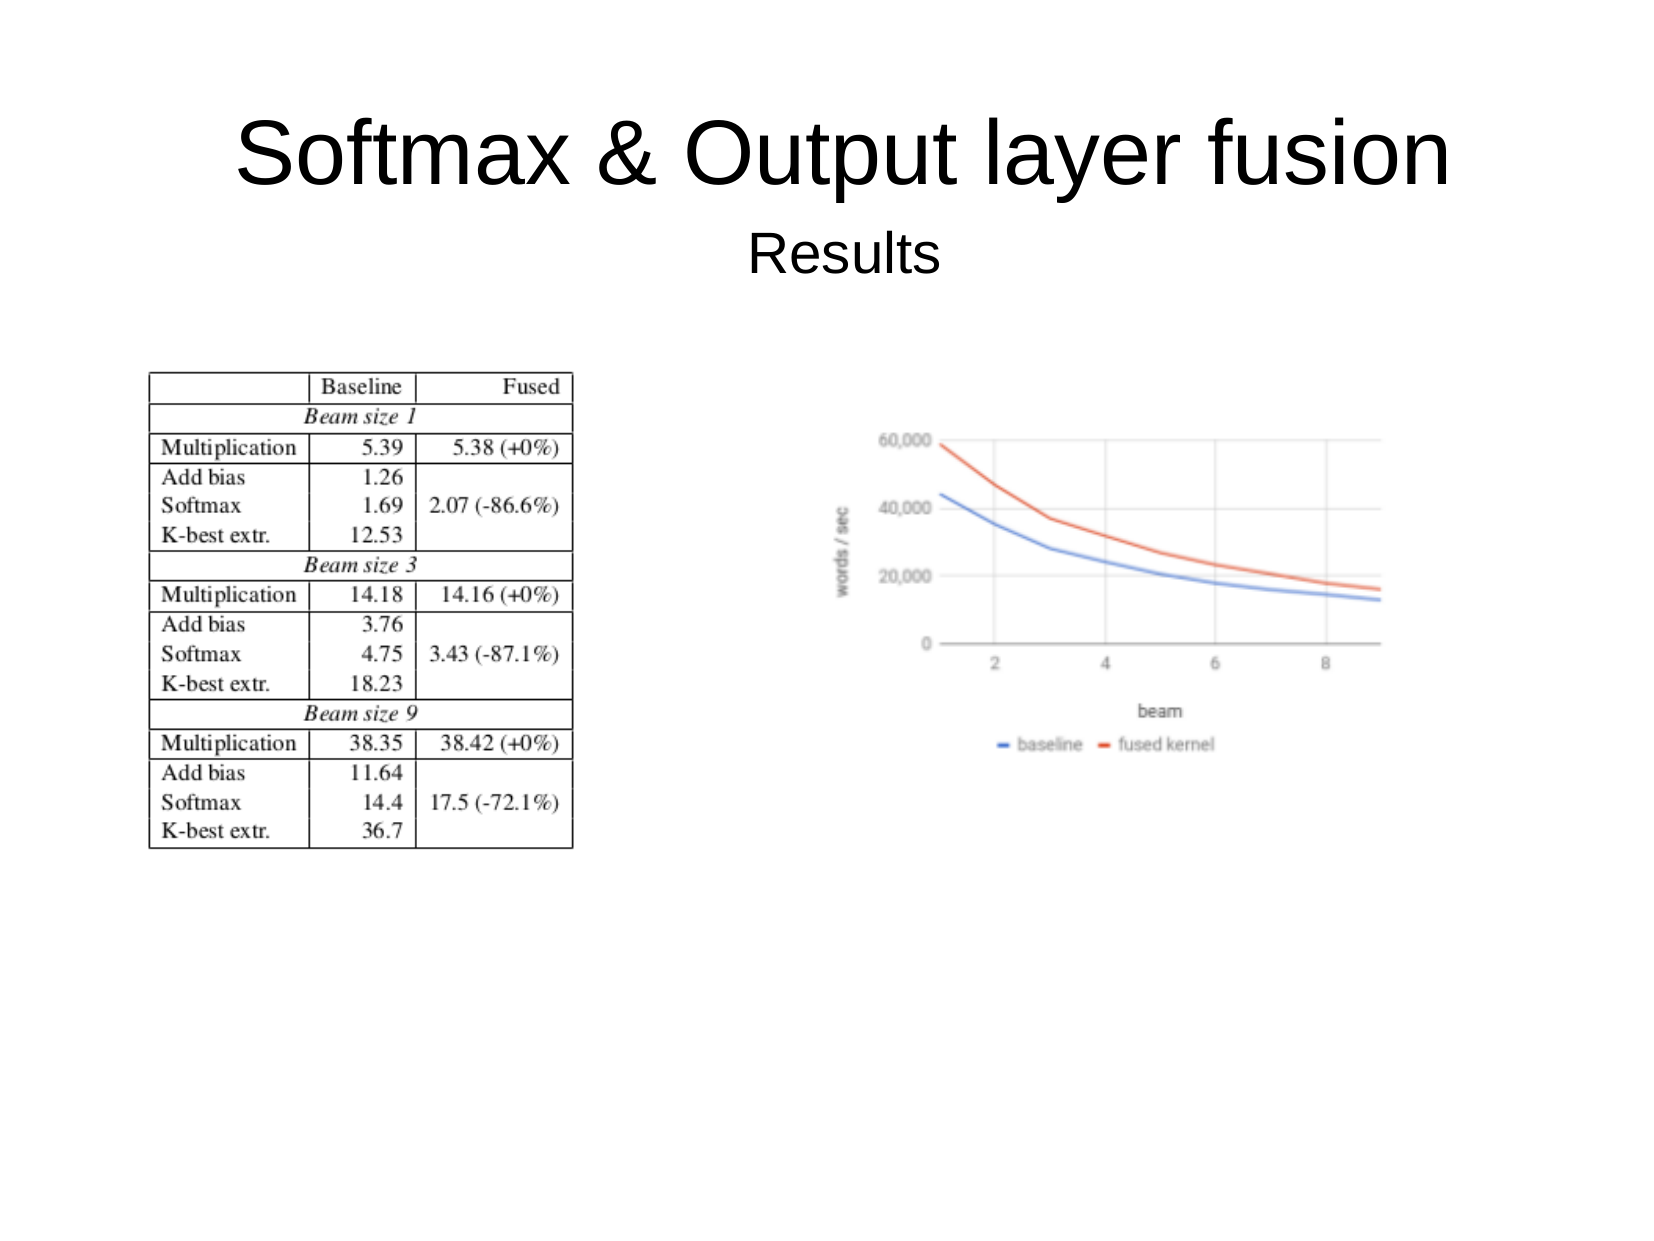

# Softmax & Output layer fusion
Results